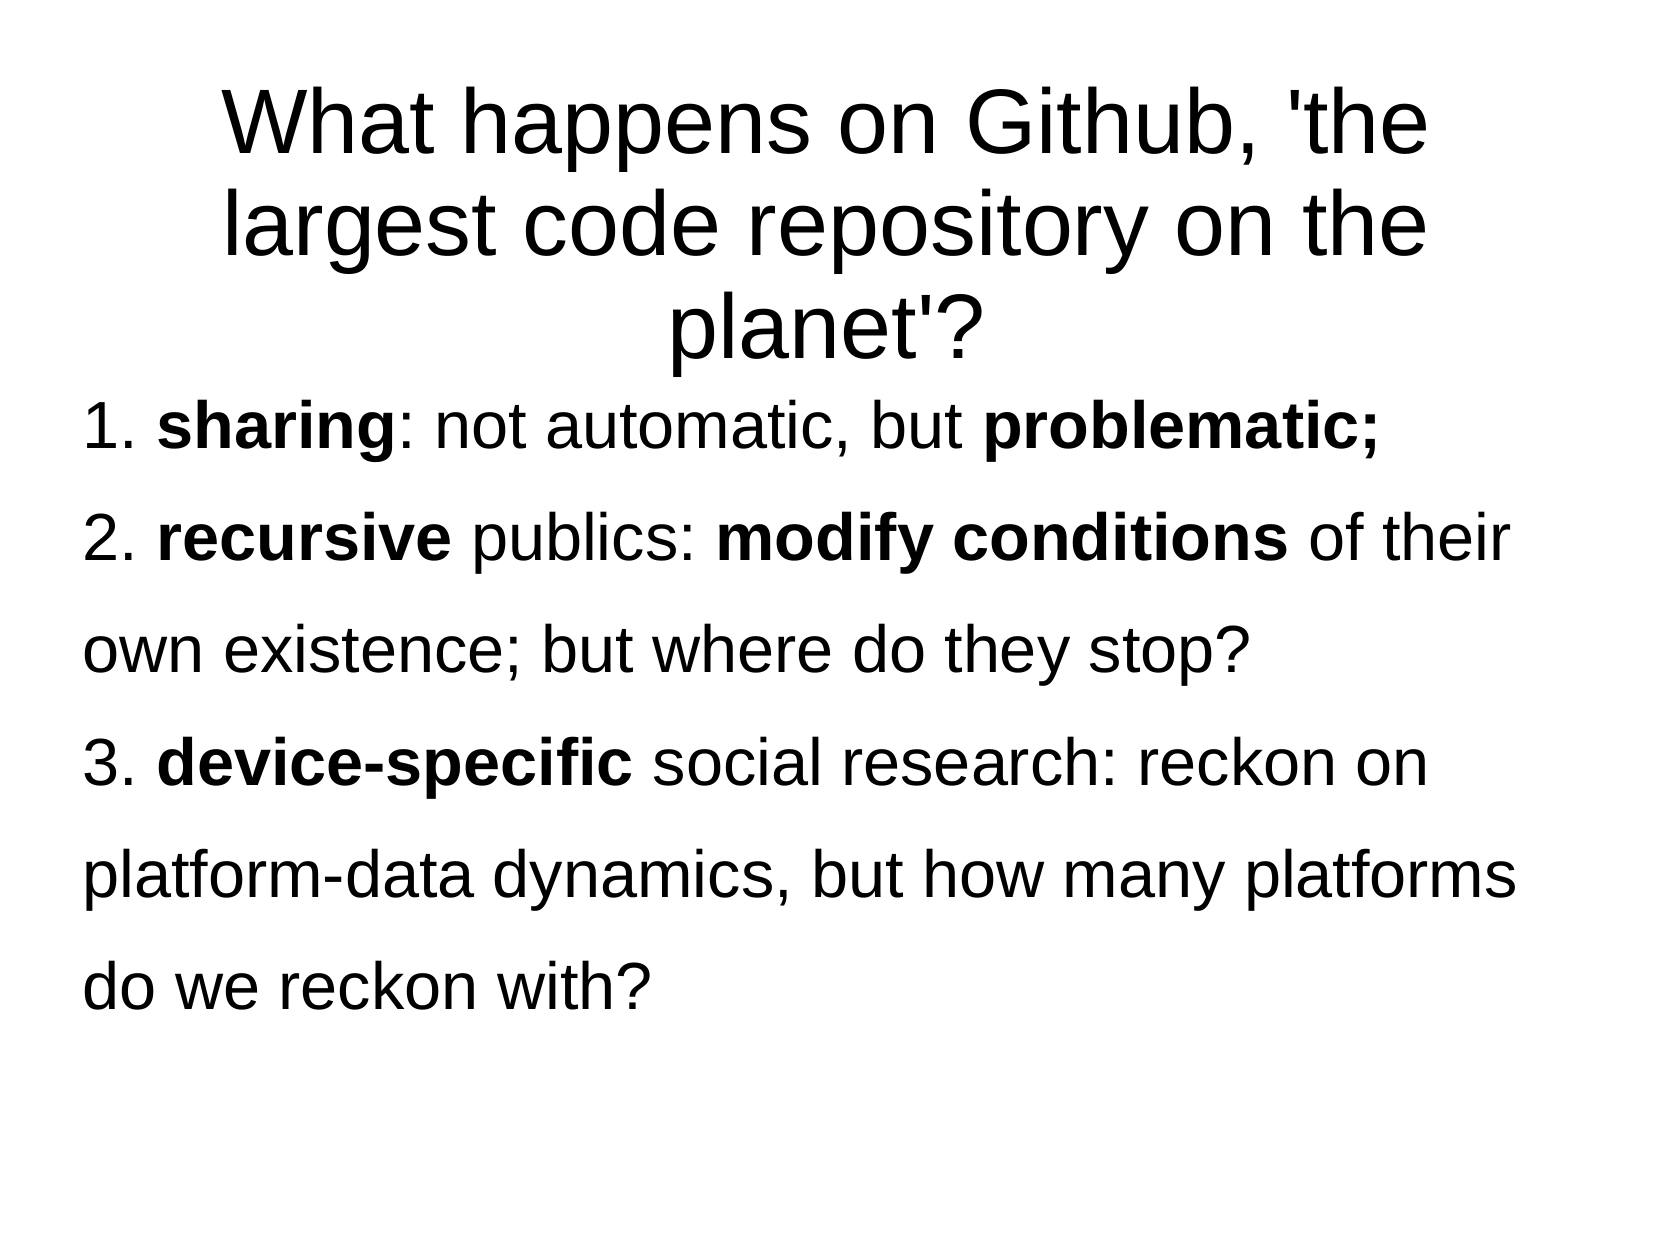

# What happens on Github, 'the largest code repository on the planet'?
1. sharing: not automatic, but problematic;
2. recursive publics: modify conditions of their own existence; but where do they stop?
3. device-specific social research: reckon on platform-data dynamics, but how many platforms do we reckon with?